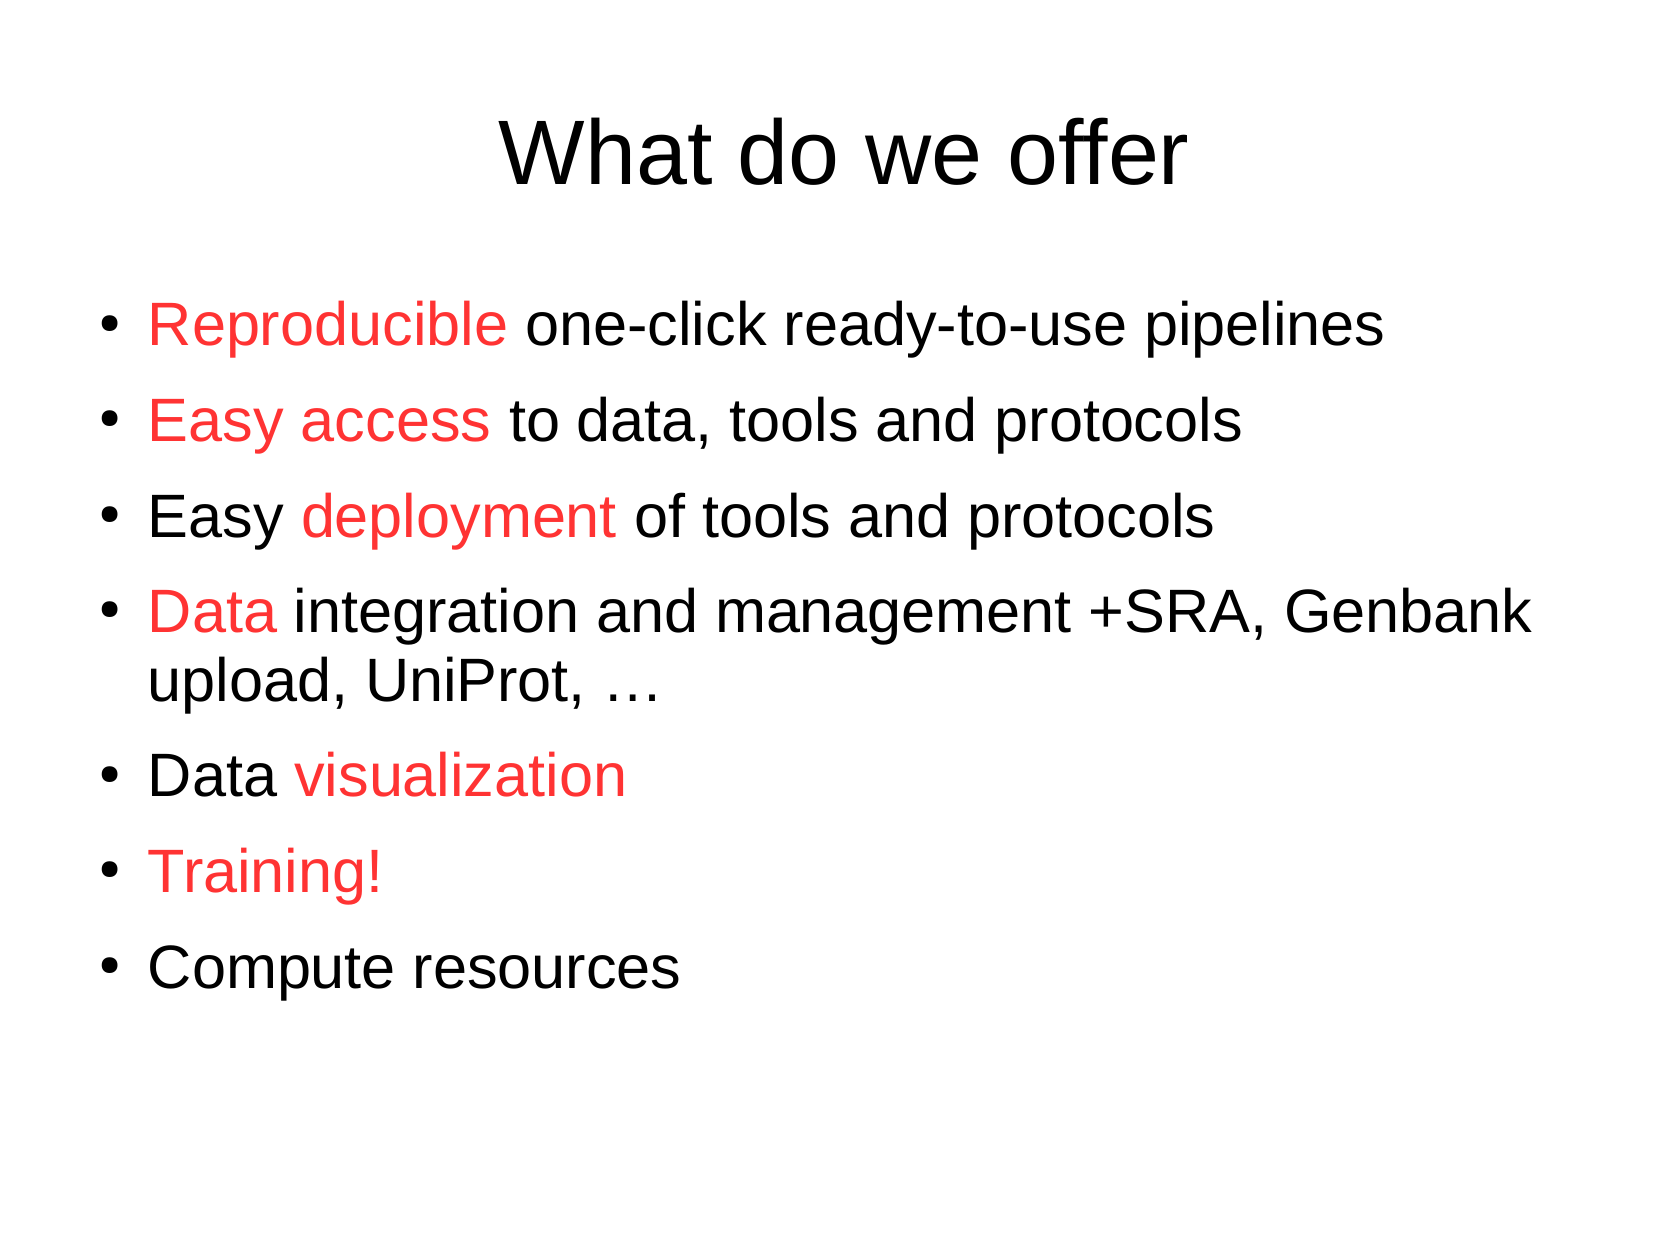

# What do we offer
Reproducible one-click ready-to-use pipelines
Easy access to data, tools and protocols
Easy deployment of tools and protocols
Data integration and management +SRA, Genbank upload, UniProt, …
Data visualization
Training!
Compute resources